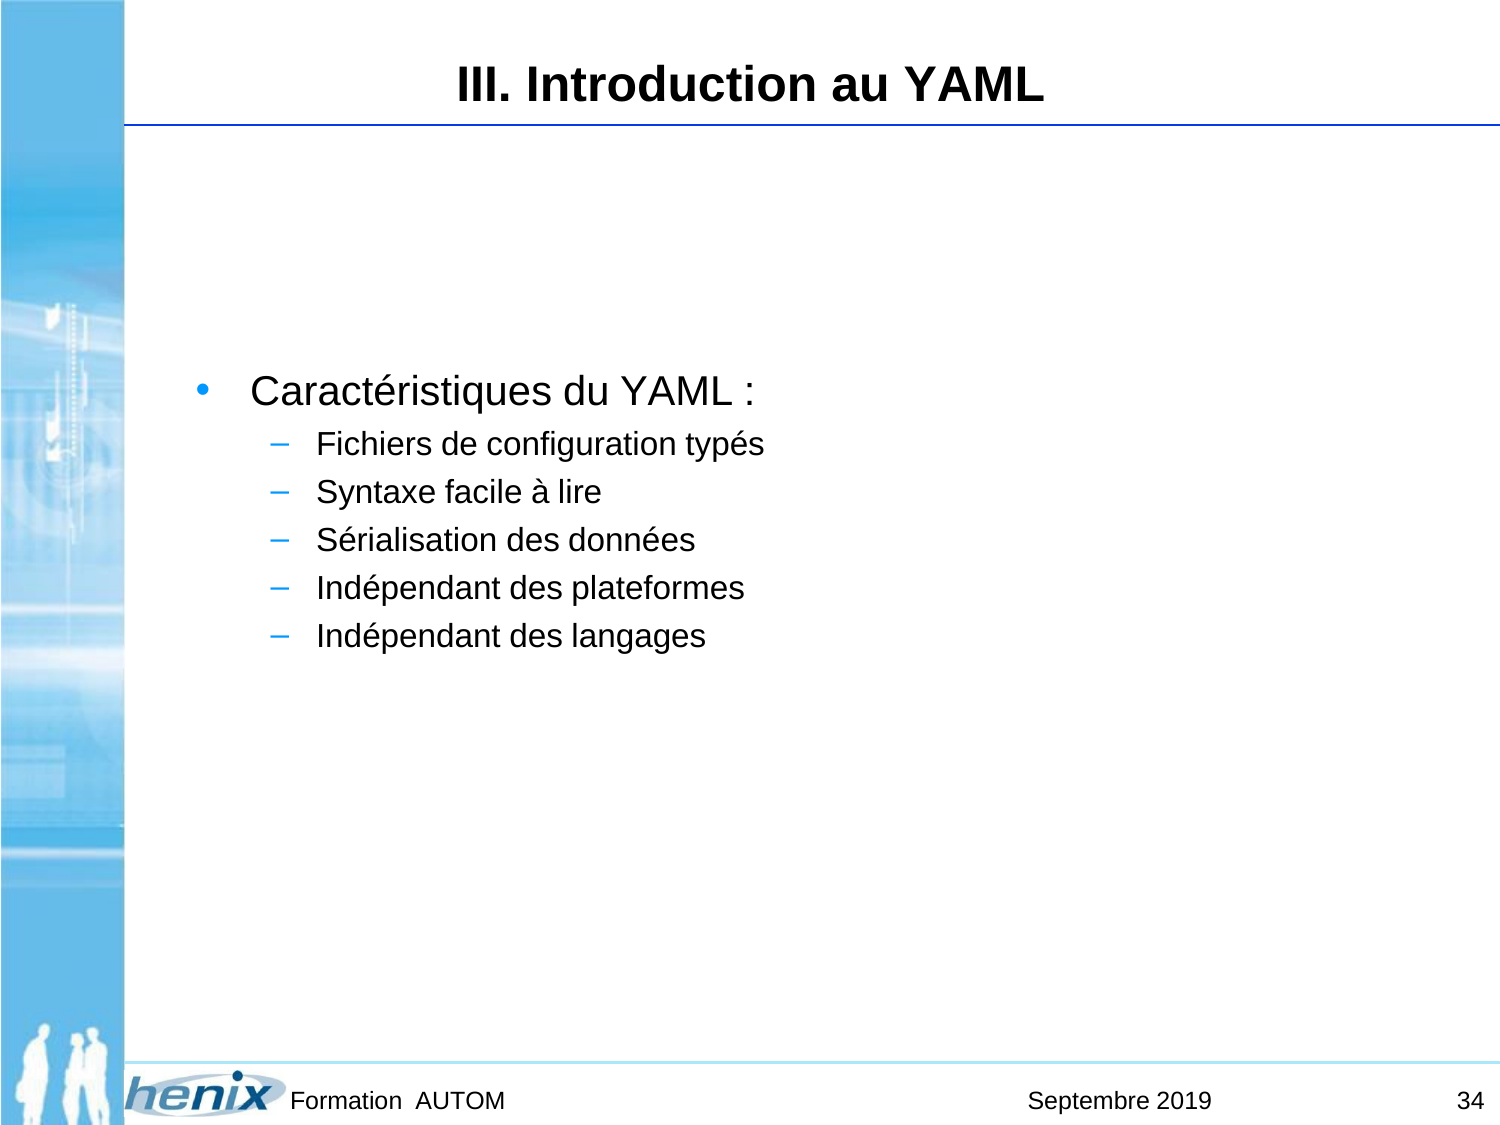

III. Introduction au YAML
Caractéristiques du YAML :
Fichiers de configuration typés
Syntaxe facile à lire
Sérialisation des données
Indépendant des plateformes
Indépendant des langages
Formation AUTOM
Septembre 2019